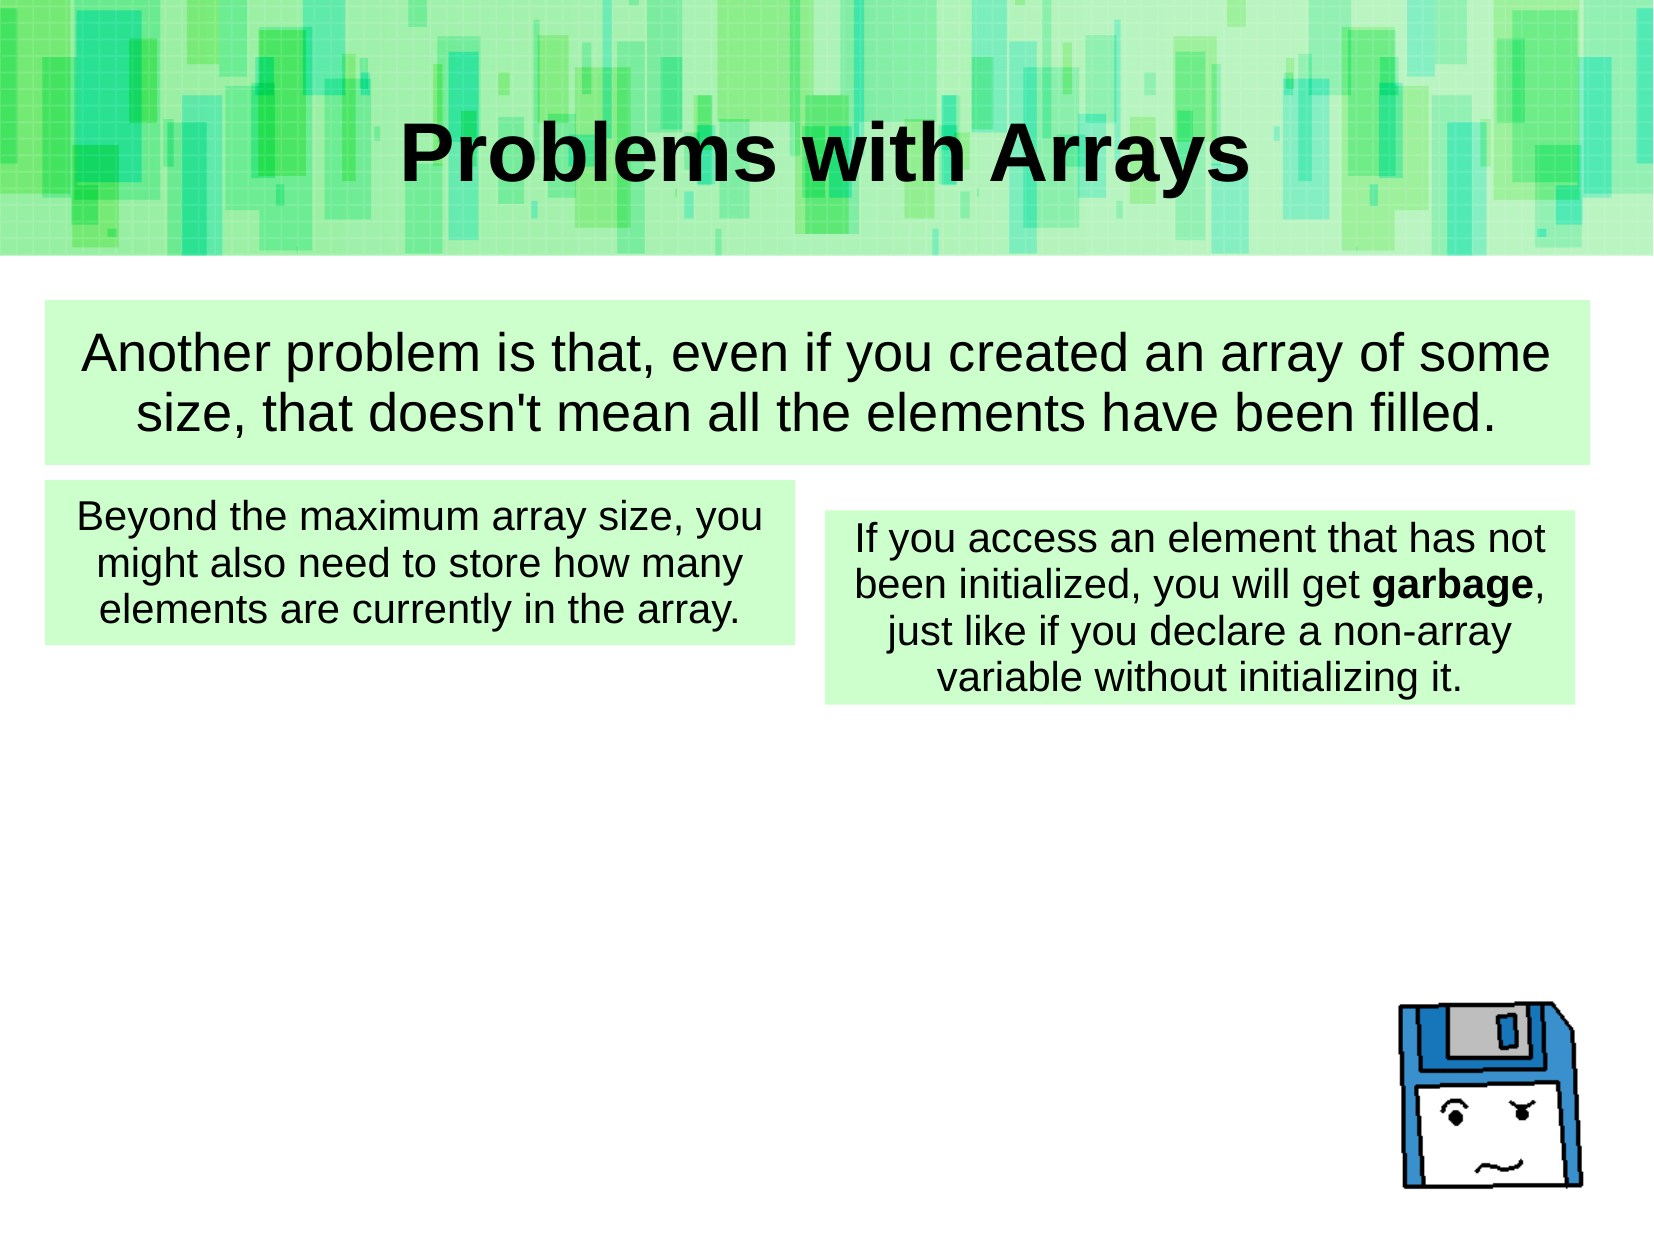

# Problems with Arrays
Another problem is that, even if you created an array of some size, that doesn't mean all the elements have been filled.
Beyond the maximum array size, you might also need to store how many elements are currently in the array.
If you access an element that has not been initialized, you will get garbage, just like if you declare a non-array variable without initializing it.